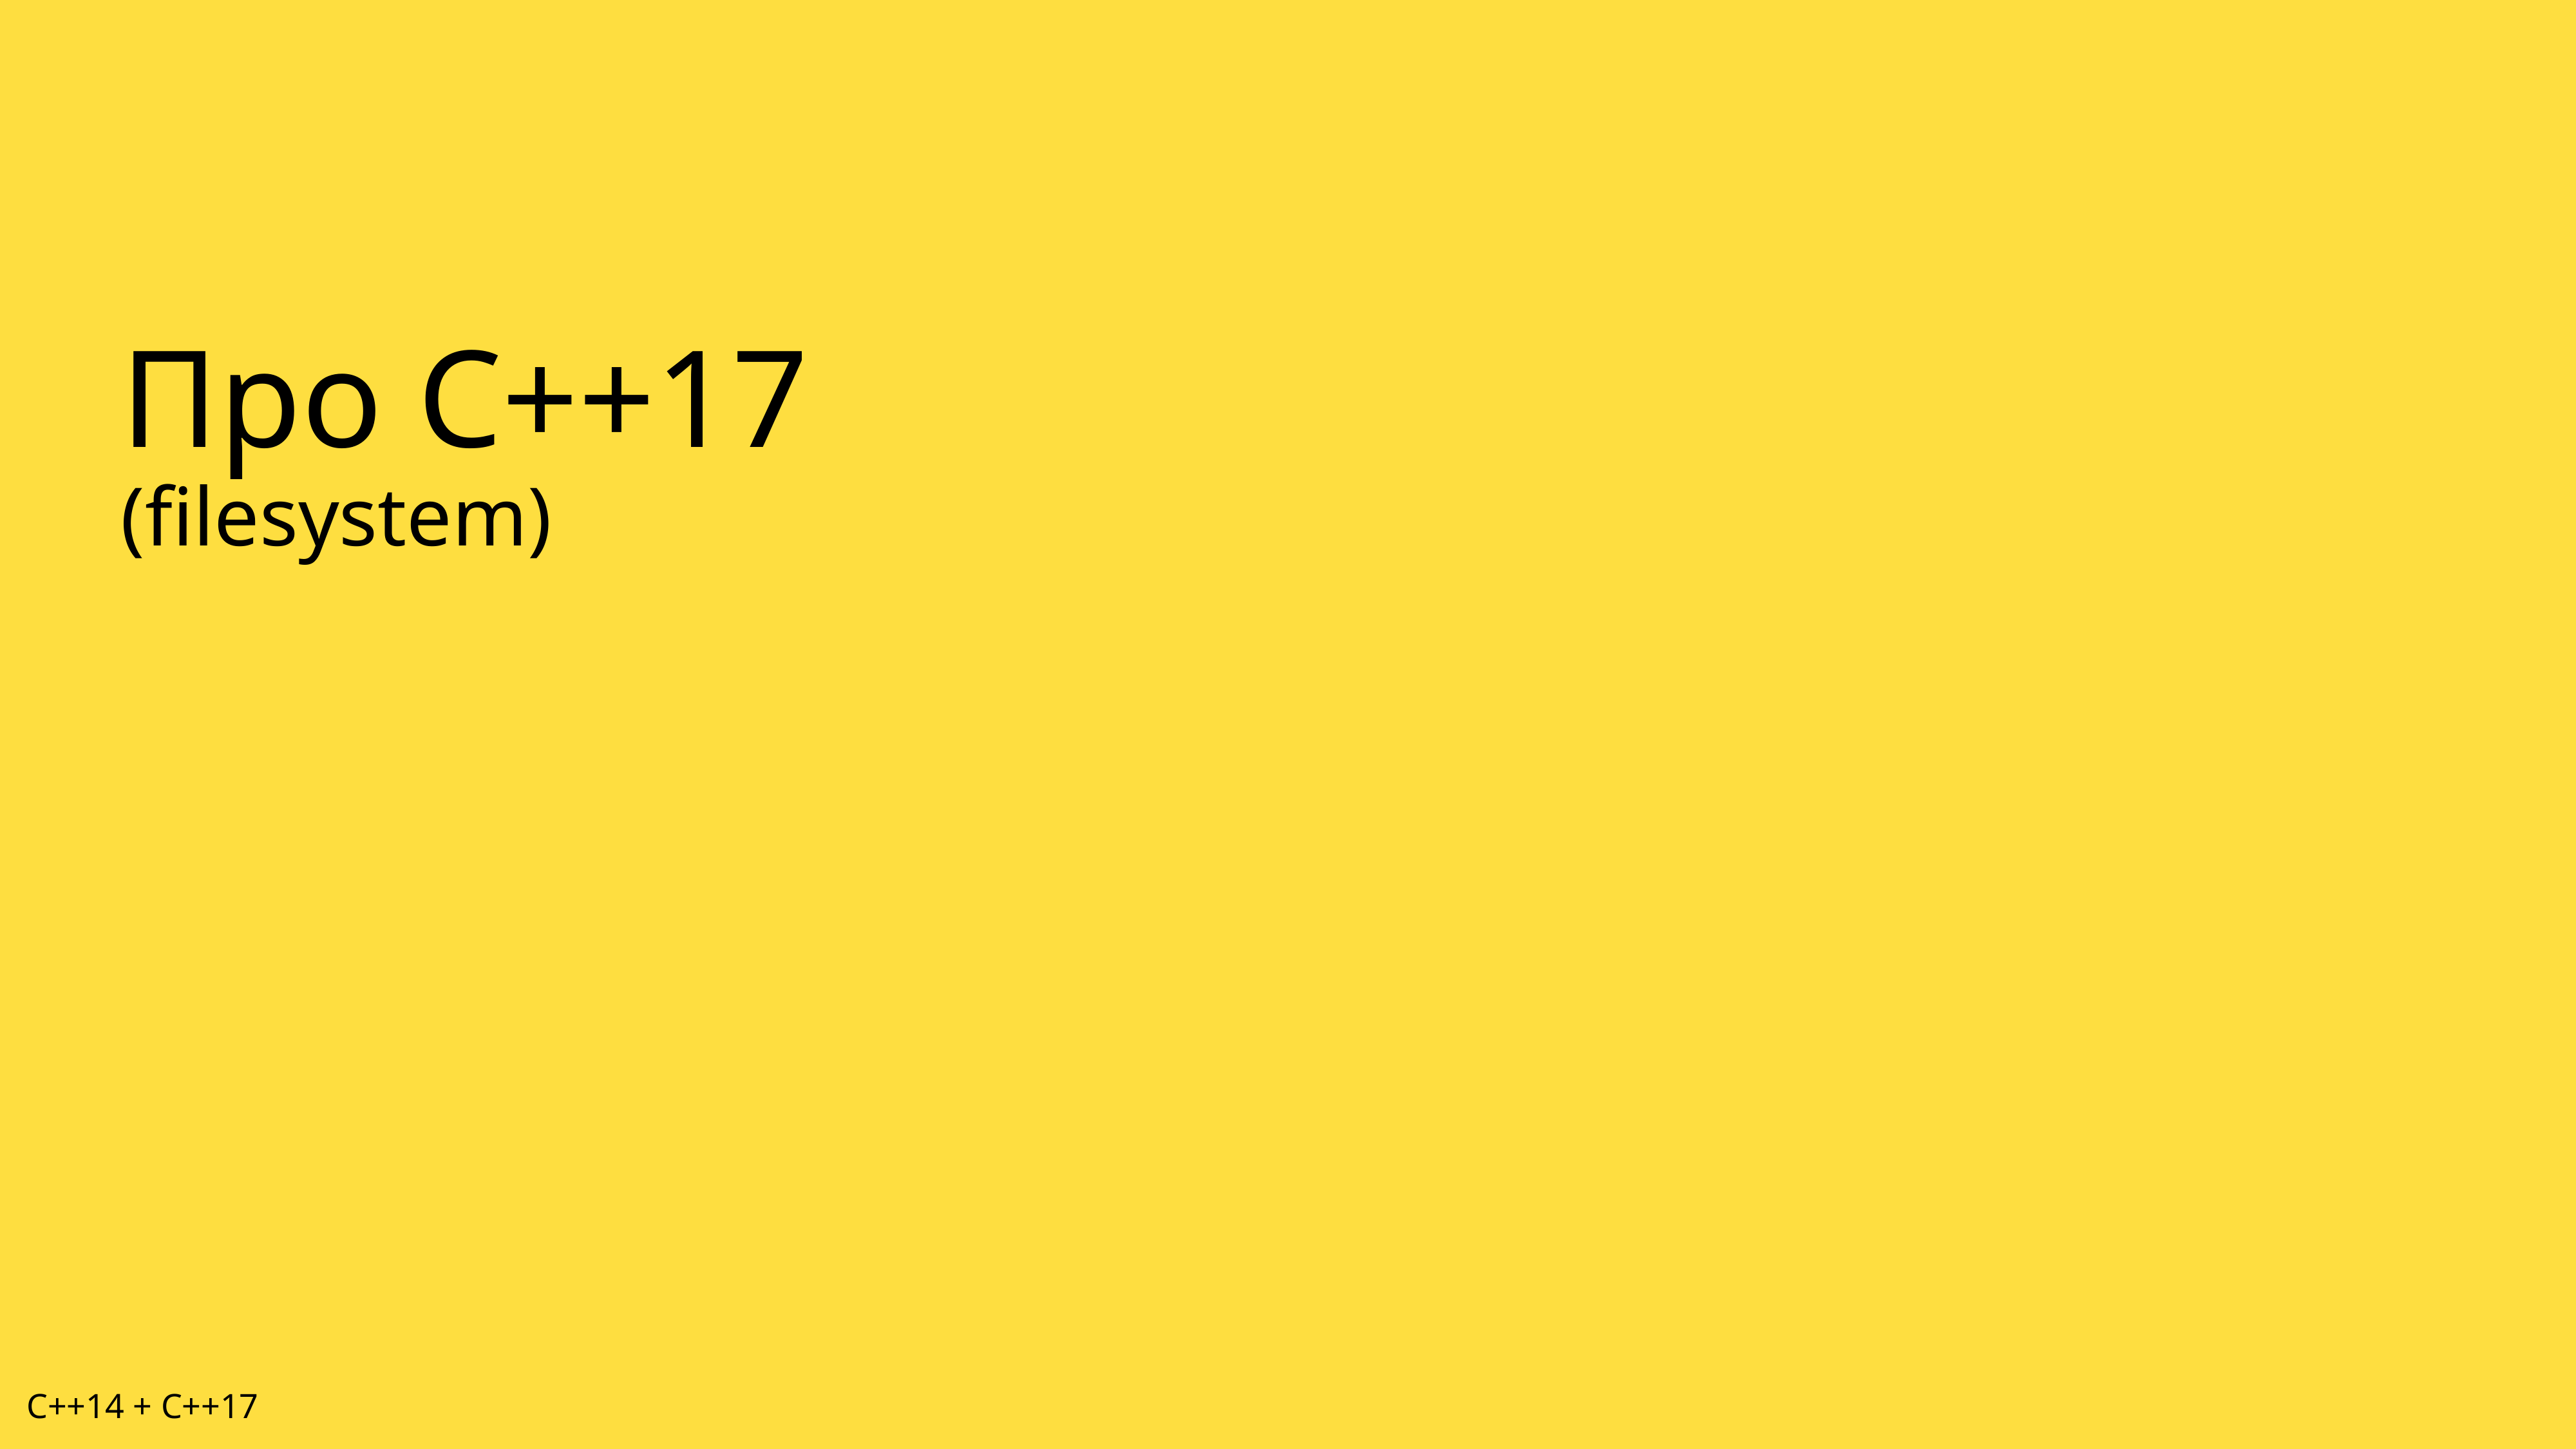

# Про С++17 (filesystem)
C++14 + C++17